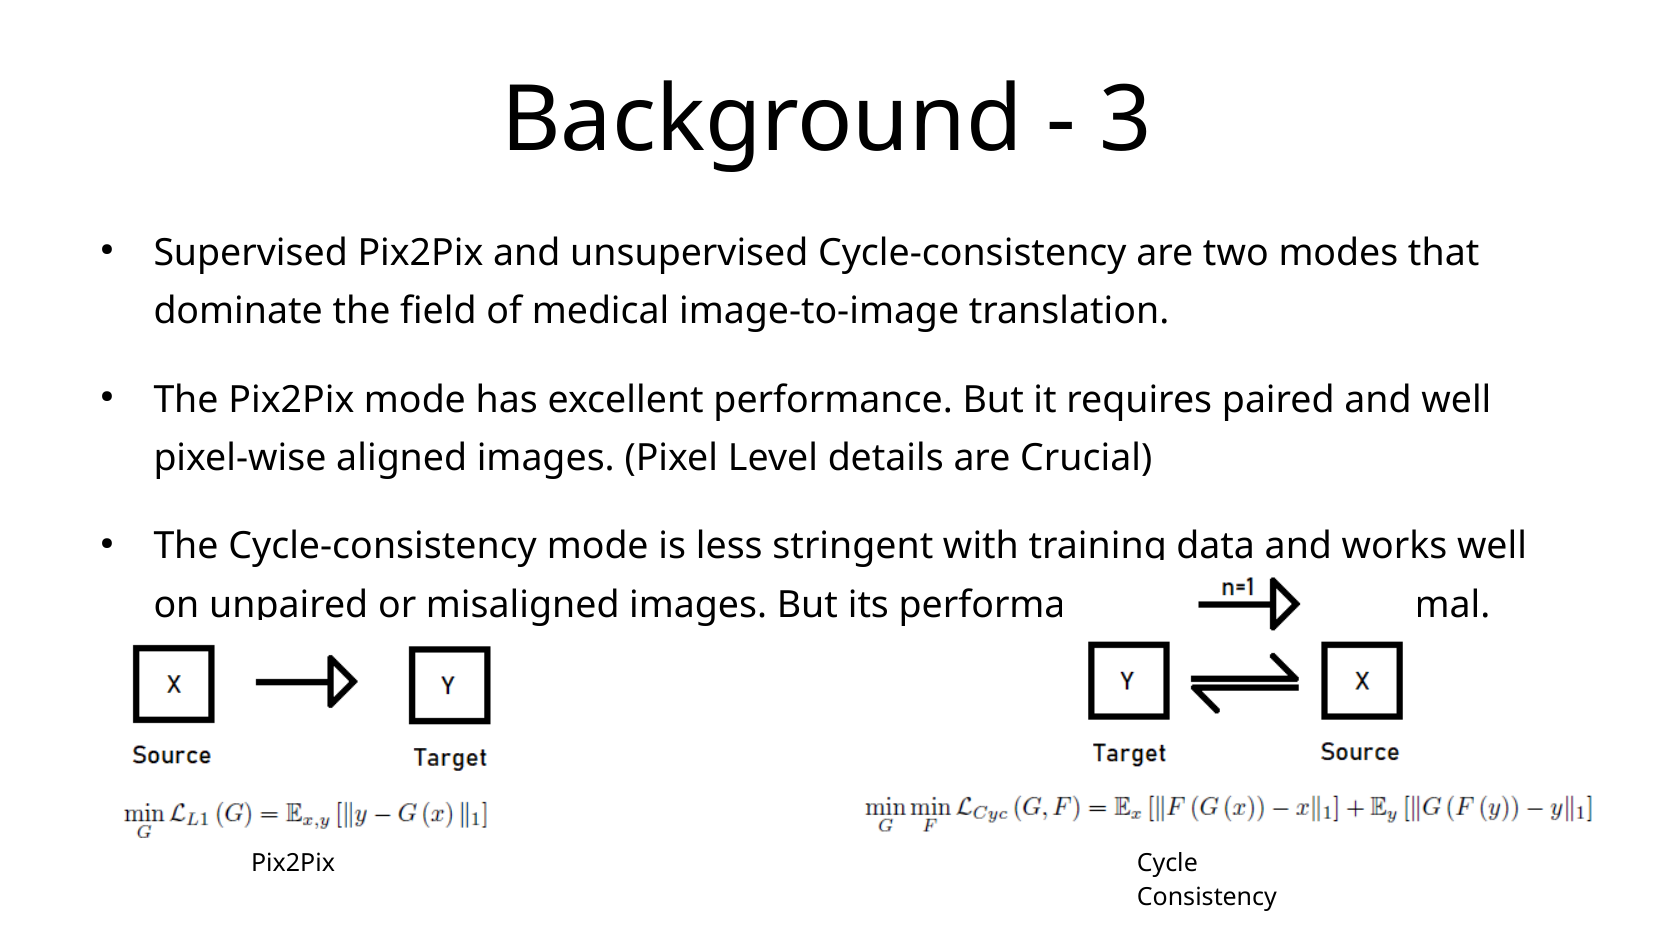

Background - 3
# Supervised Pix2Pix and unsupervised Cycle-consistency are two modes that dominate the field of medical image-to-image translation.
The Pix2Pix mode has excellent performance. But it requires paired and well pixel-wise aligned images. (Pixel Level details are Crucial)
The Cycle-consistency mode is less stringent with training data and works well on unpaired or misaligned images. But its performance may not be optimal.
Pix2Pix
Cycle Consistency